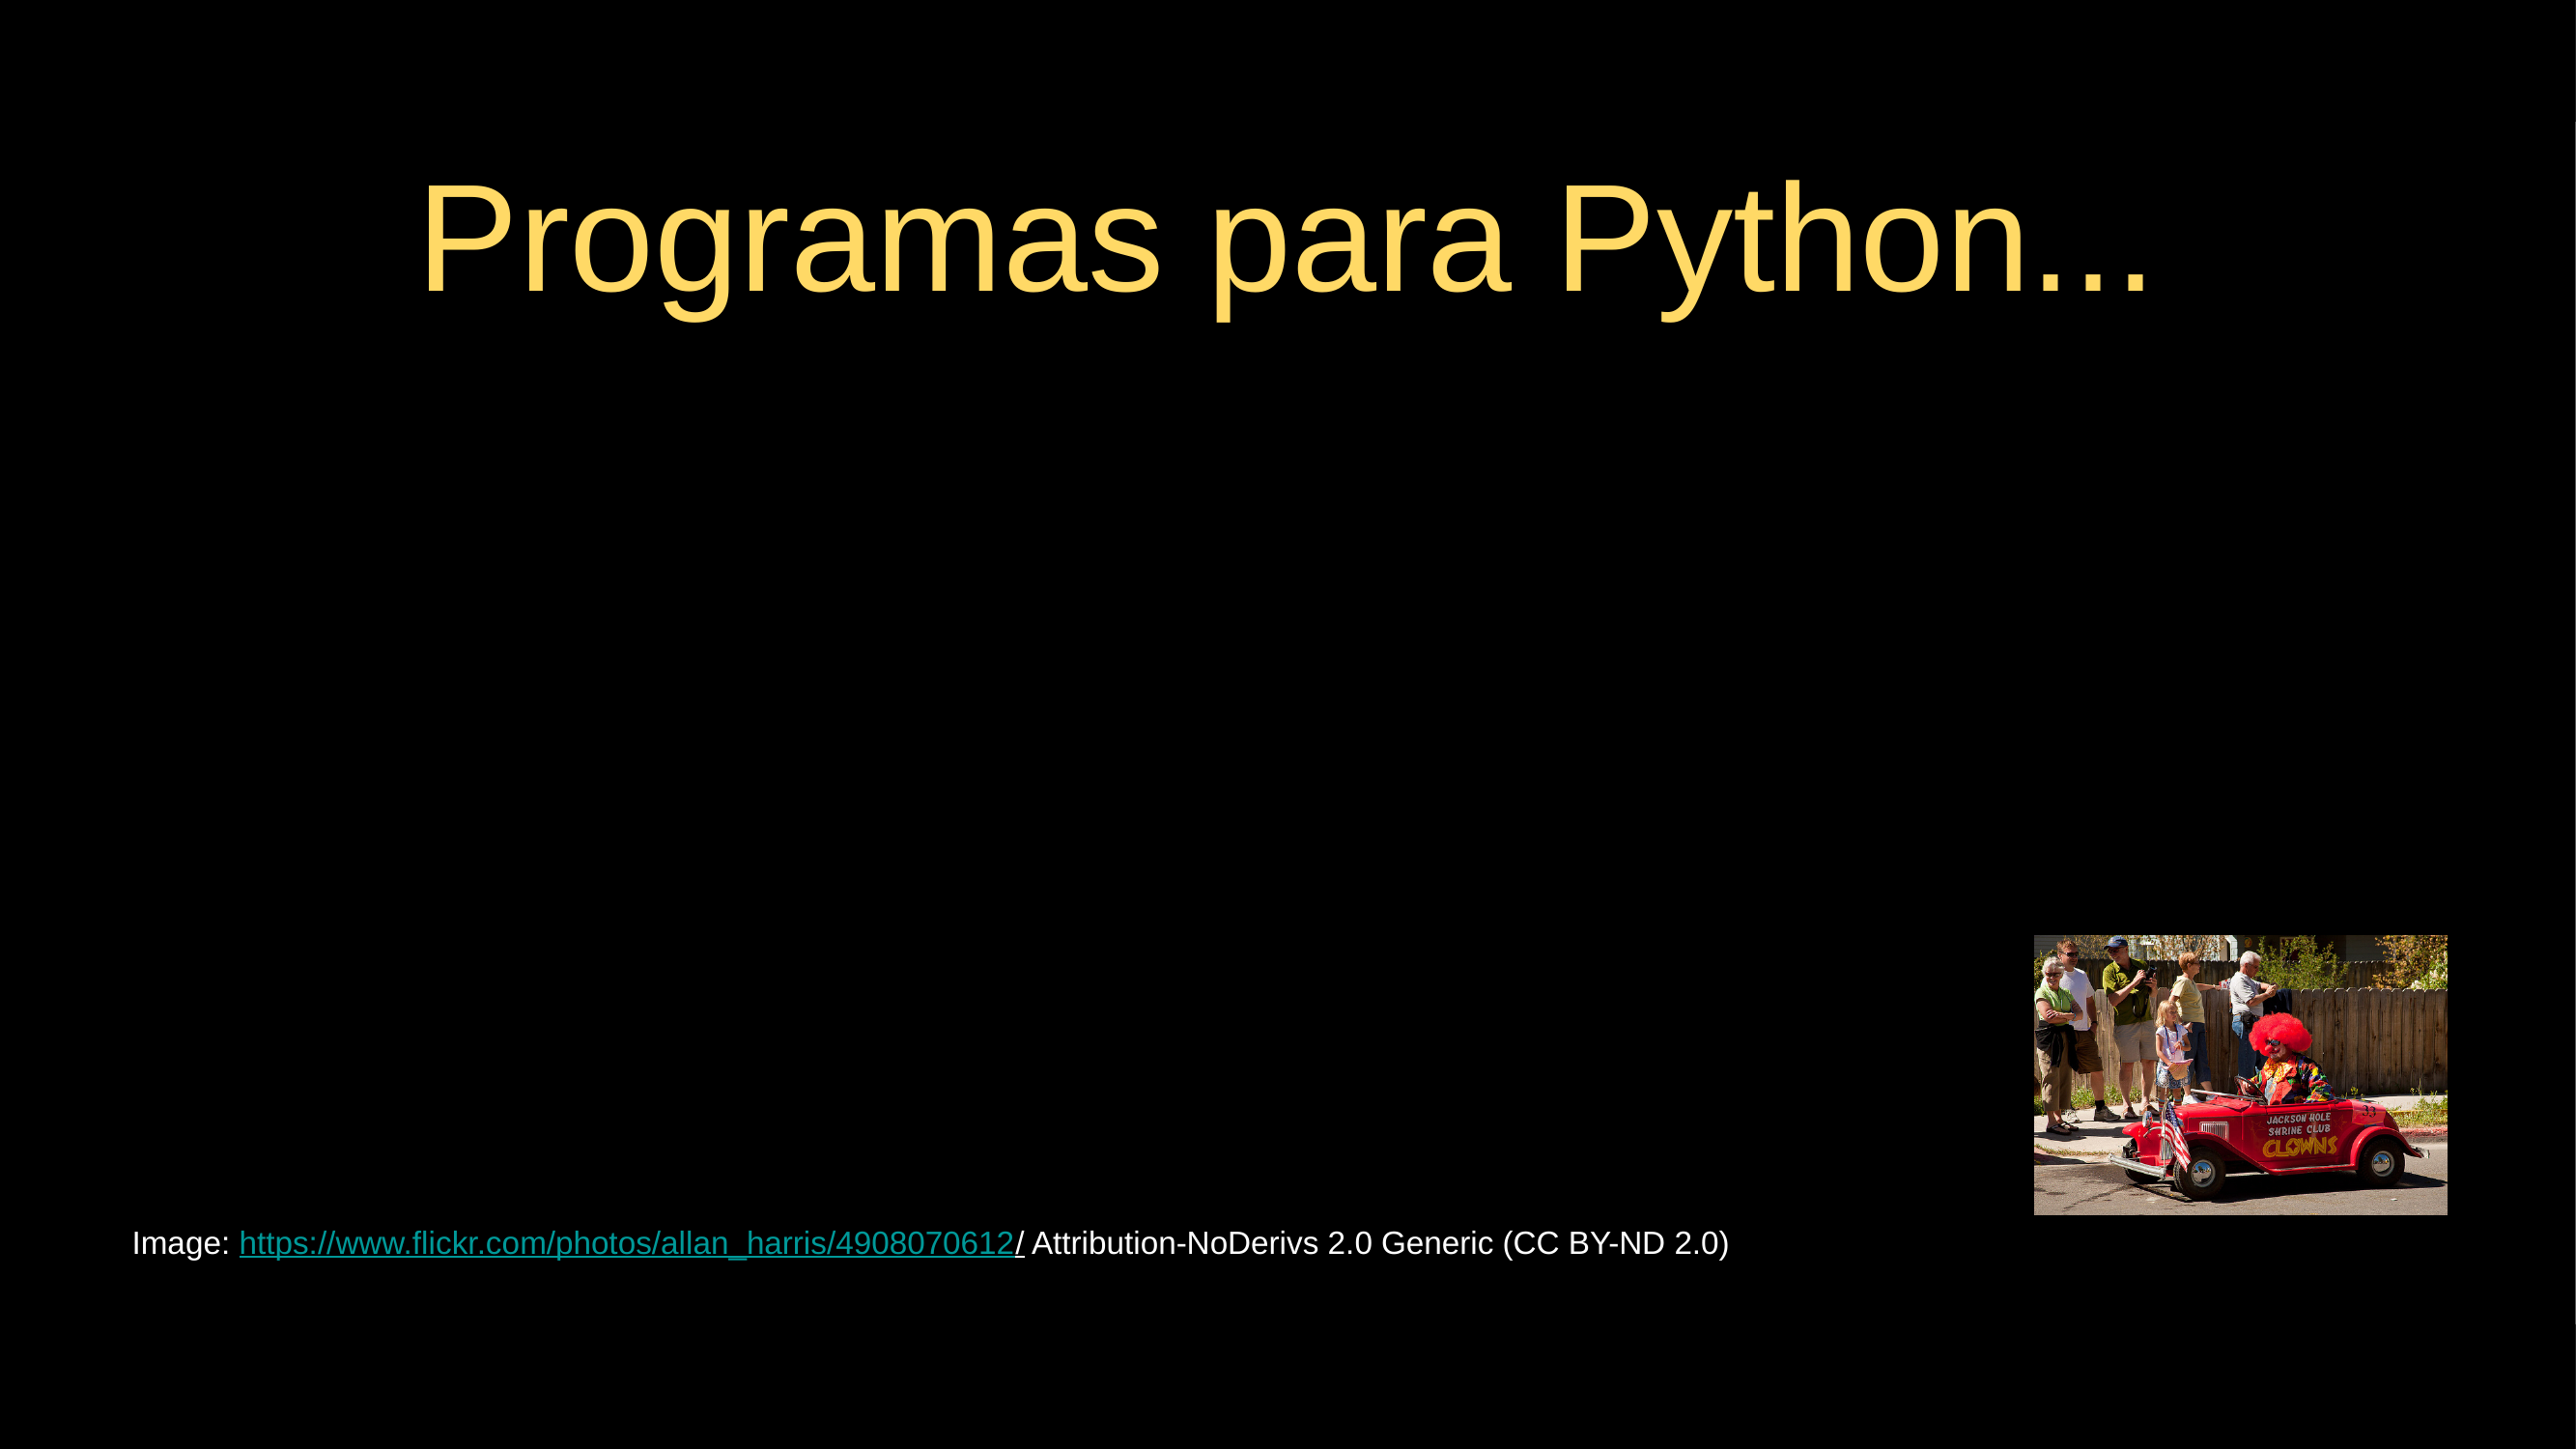

# Programas para Python...
Image: https://www.flickr.com/photos/allan_harris/4908070612/ Attribution-NoDerivs 2.0 Generic (CC BY-ND 2.0)